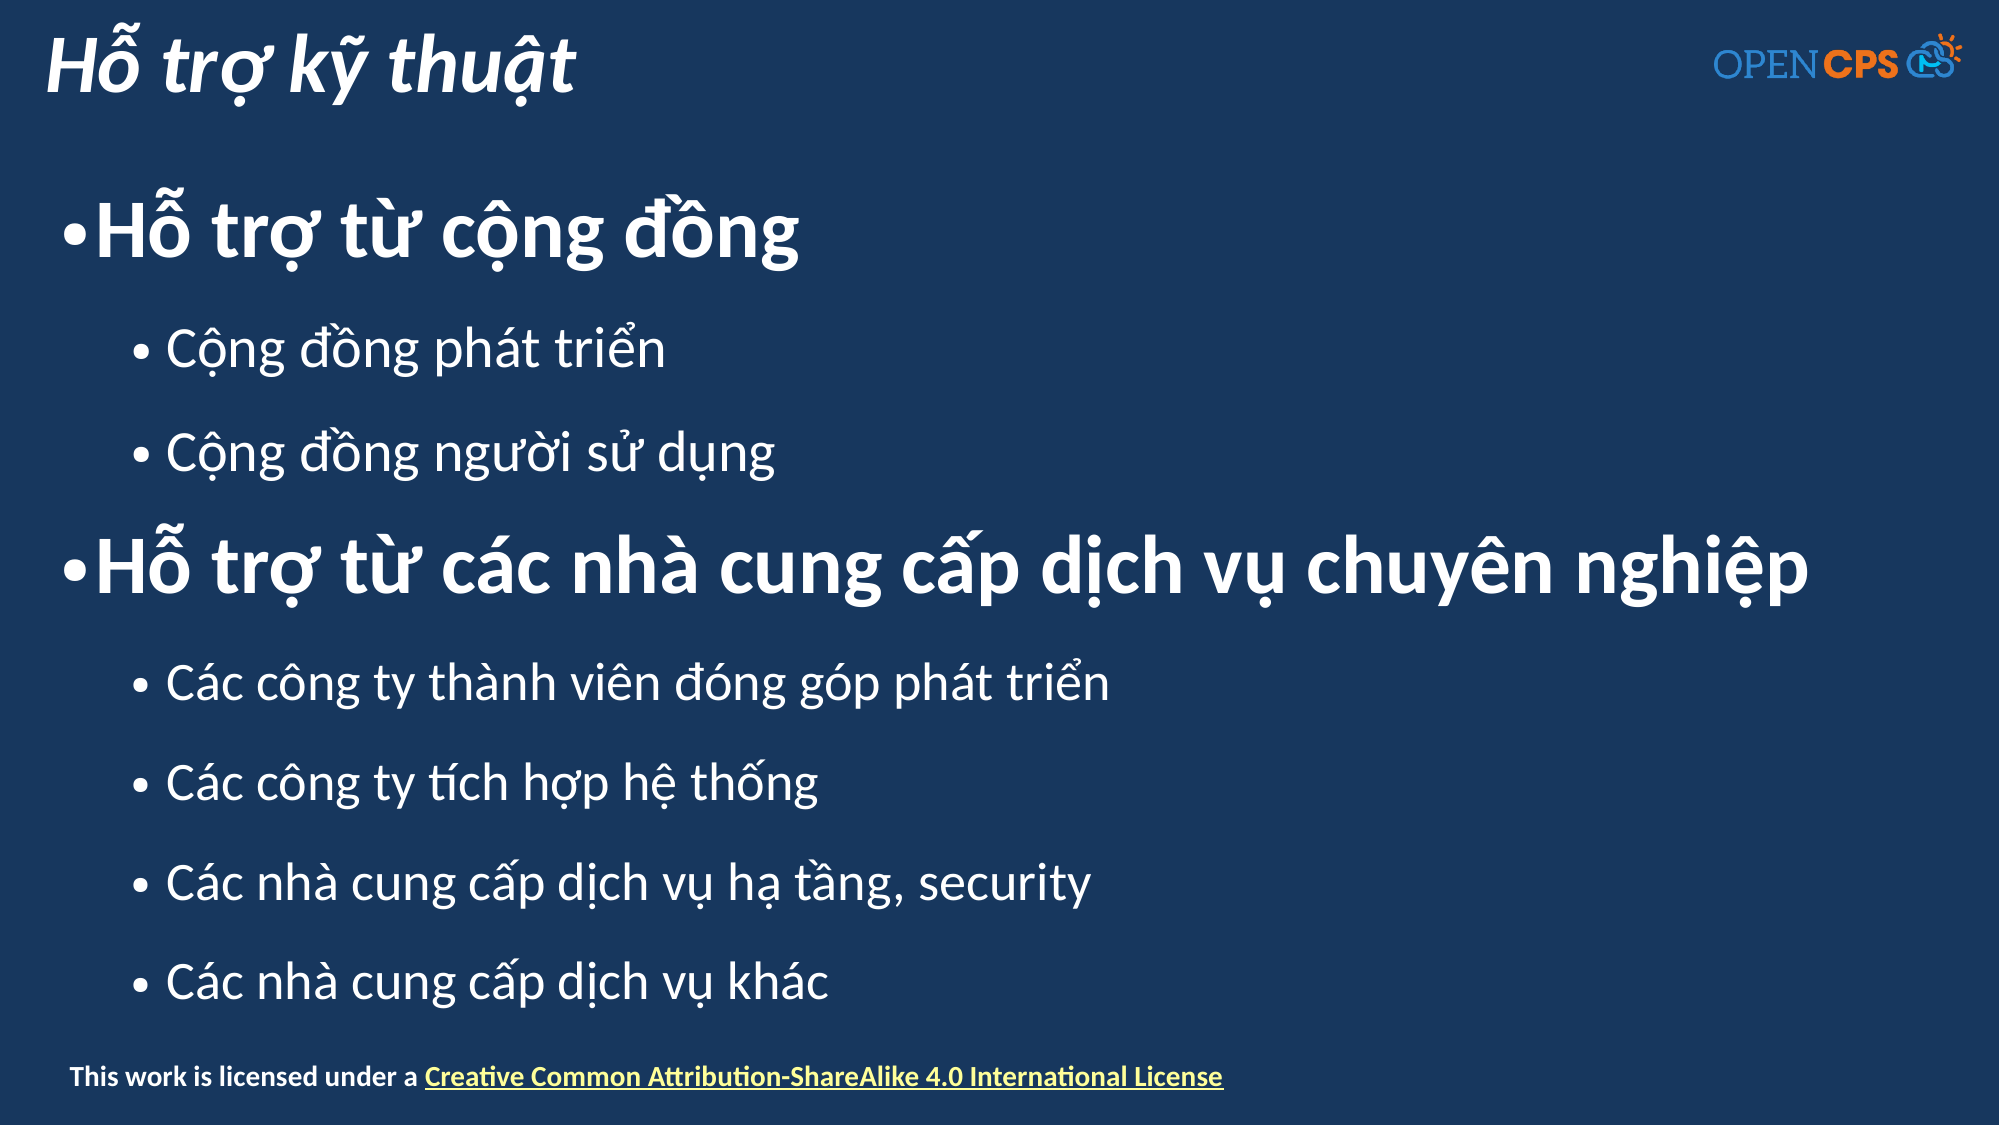

Hỗ trợ kỹ thuật
Hỗ trợ từ cộng đồng
Cộng đồng phát triển
Cộng đồng người sử dụng
Hỗ trợ từ các nhà cung cấp dịch vụ chuyên nghiệp
Các công ty thành viên đóng góp phát triển
Các công ty tích hợp hệ thống
Các nhà cung cấp dịch vụ hạ tầng, security
Các nhà cung cấp dịch vụ khác
This work is licensed under a Creative Common Attribution-ShareAlike 4.0 International License